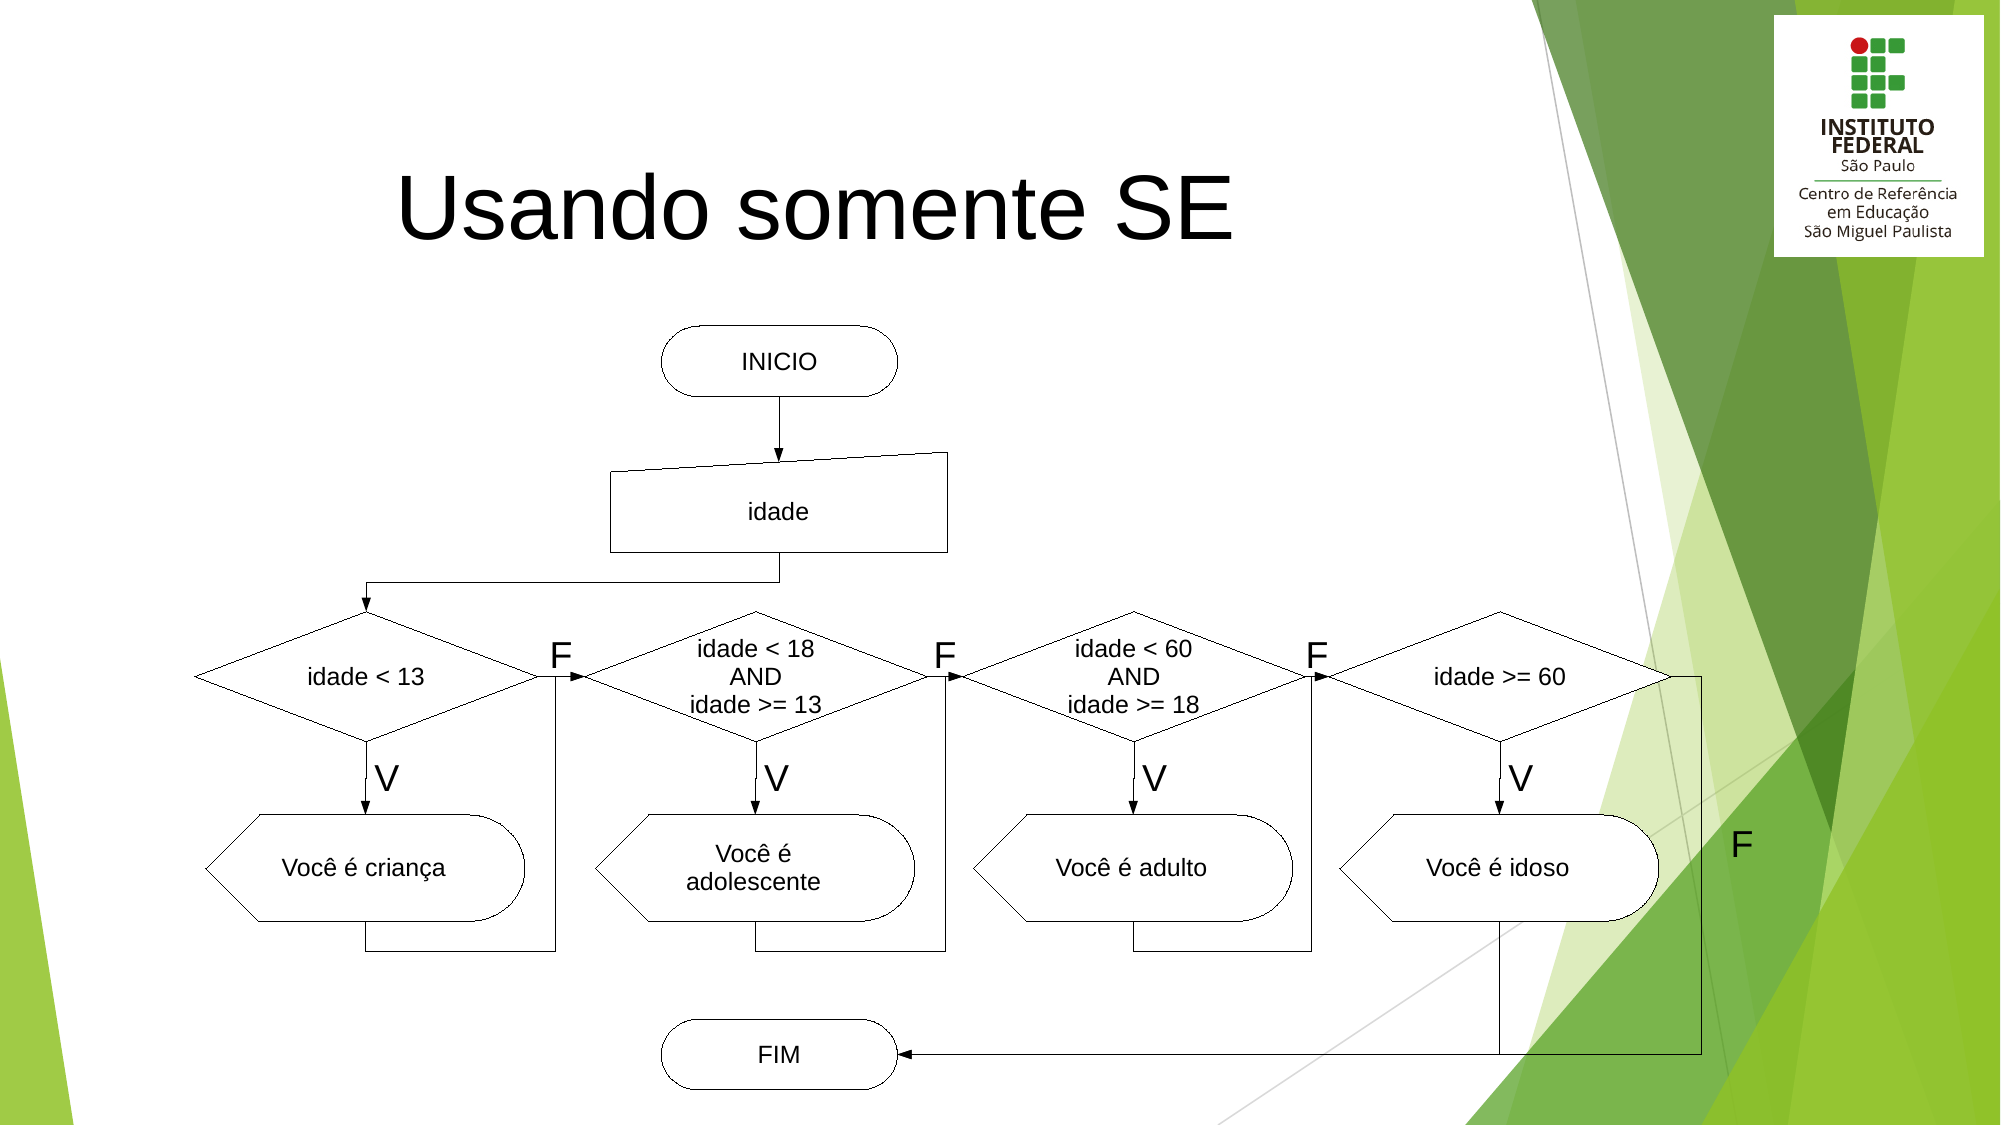

# Usando somente SE
INICIO
idade
idade < 13
idade < 18 AND
idade >= 13
idade < 60 AND
idade >= 18
idade >= 60
Você é criança
Você é adolescente
Você é adulto
Você é idoso
FIM